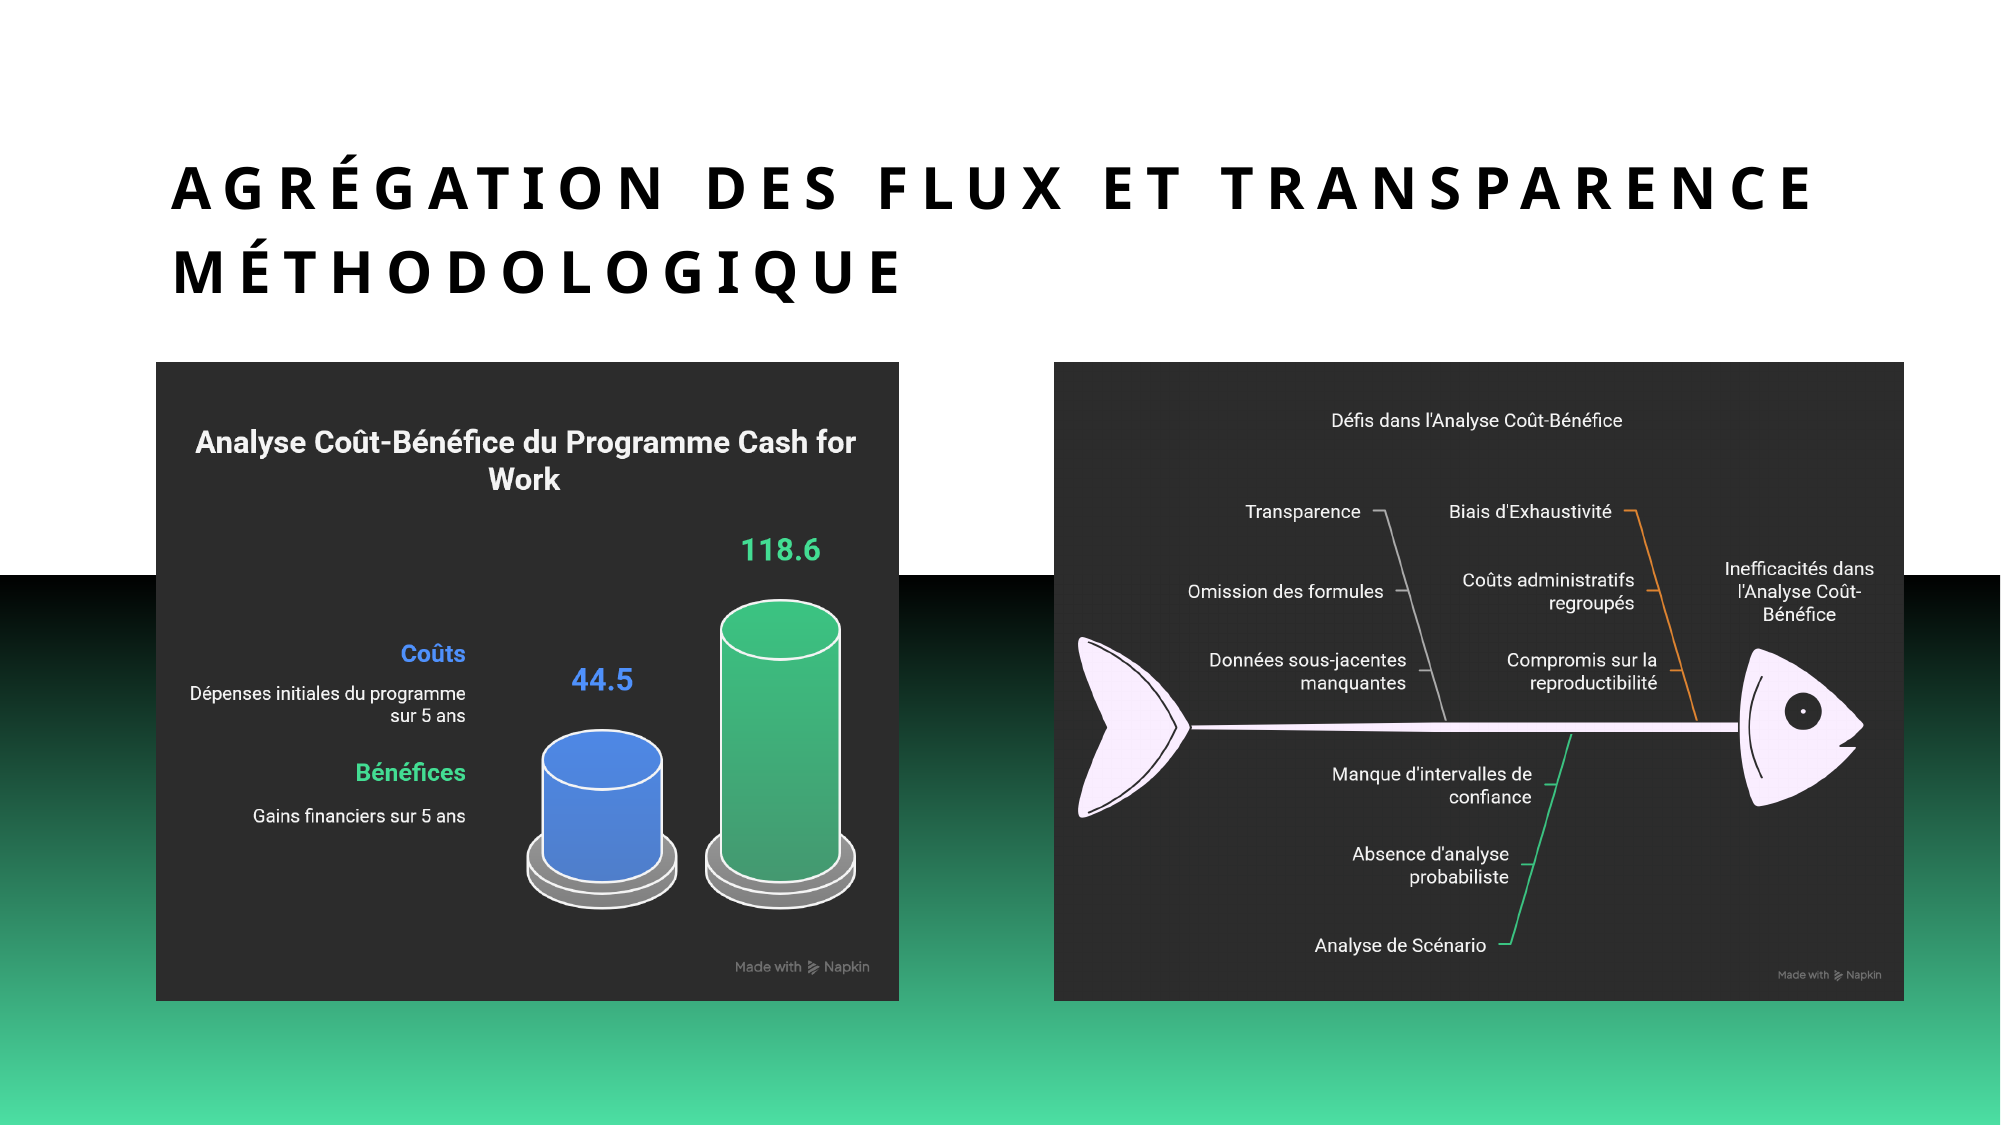

# Agrégation des flux et transparence méthodologique